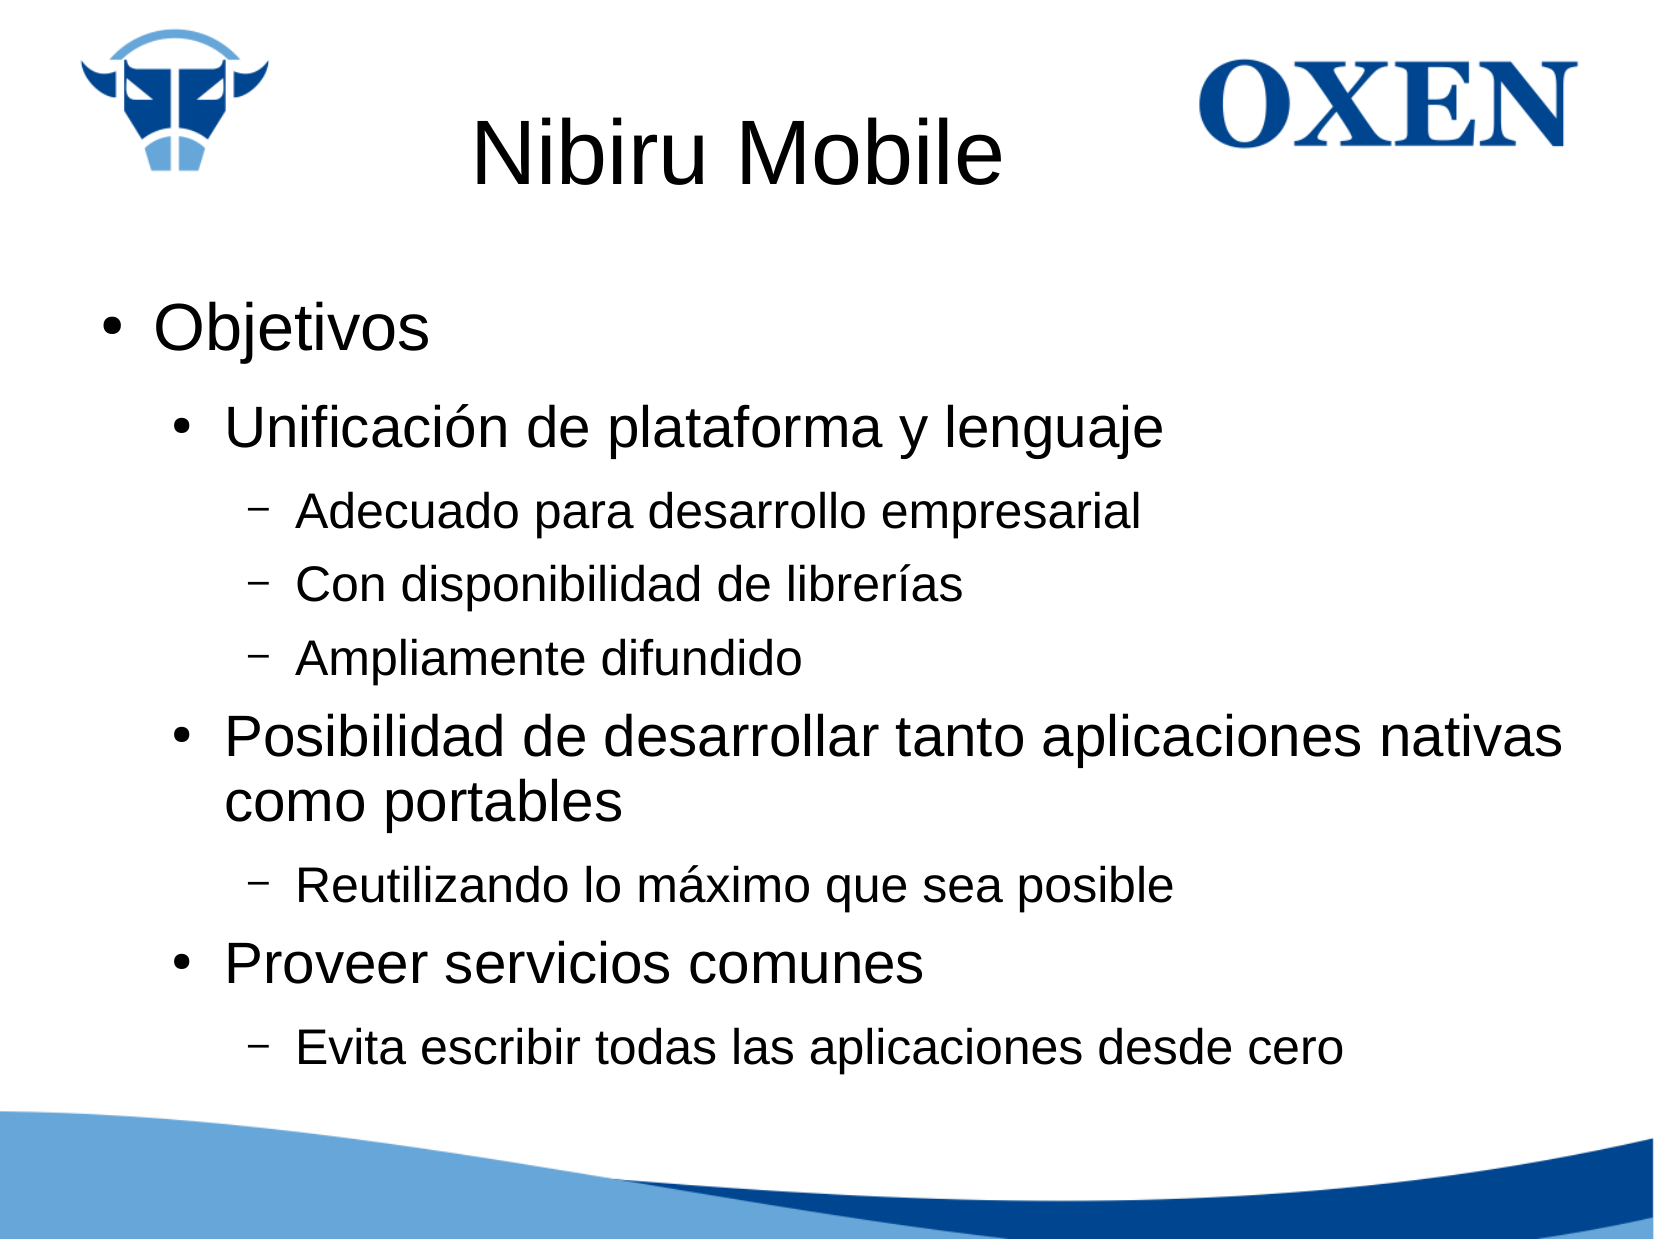

# Nibiru Mobile
Objetivos
Unificación de plataforma y lenguaje
Adecuado para desarrollo empresarial
Con disponibilidad de librerías
Ampliamente difundido
Posibilidad de desarrollar tanto aplicaciones nativas como portables
Reutilizando lo máximo que sea posible
Proveer servicios comunes
Evita escribir todas las aplicaciones desde cero